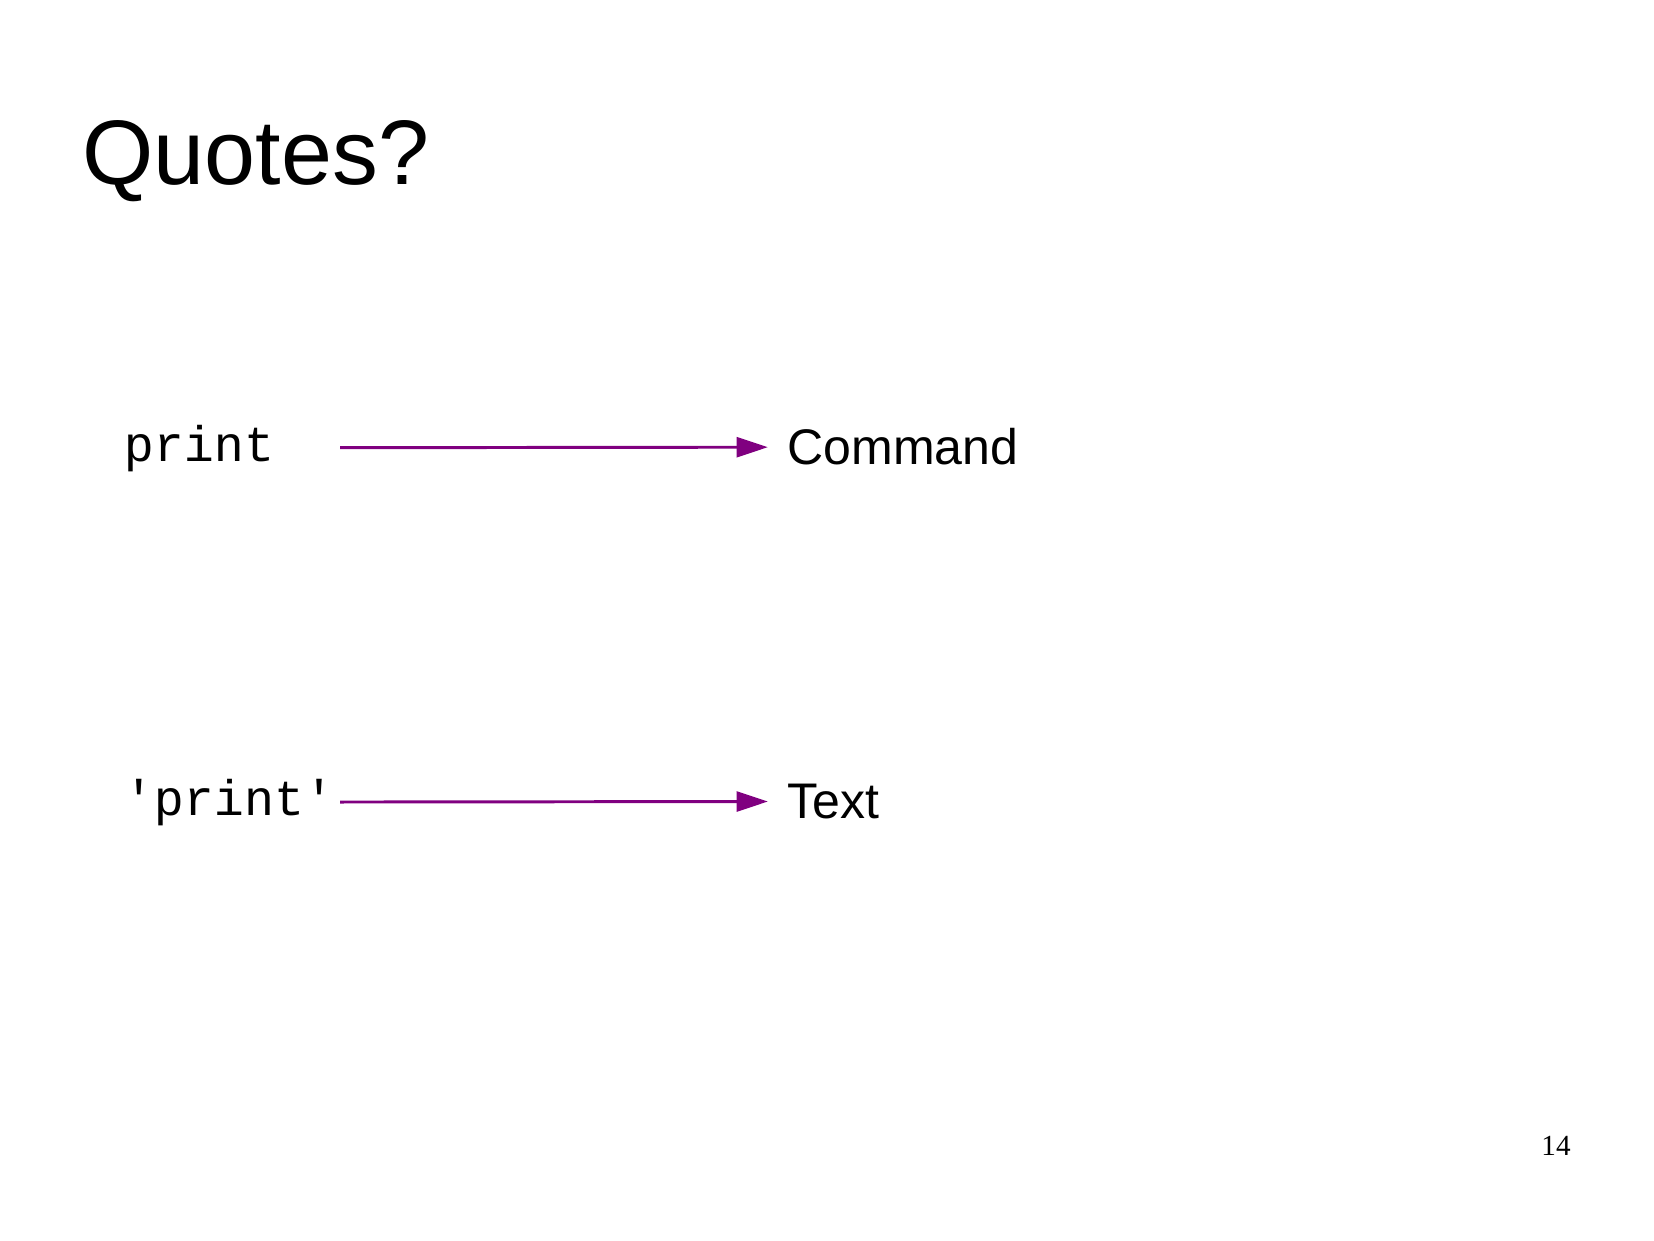

# Quotes?
print
 Command
'print'
 Text
14